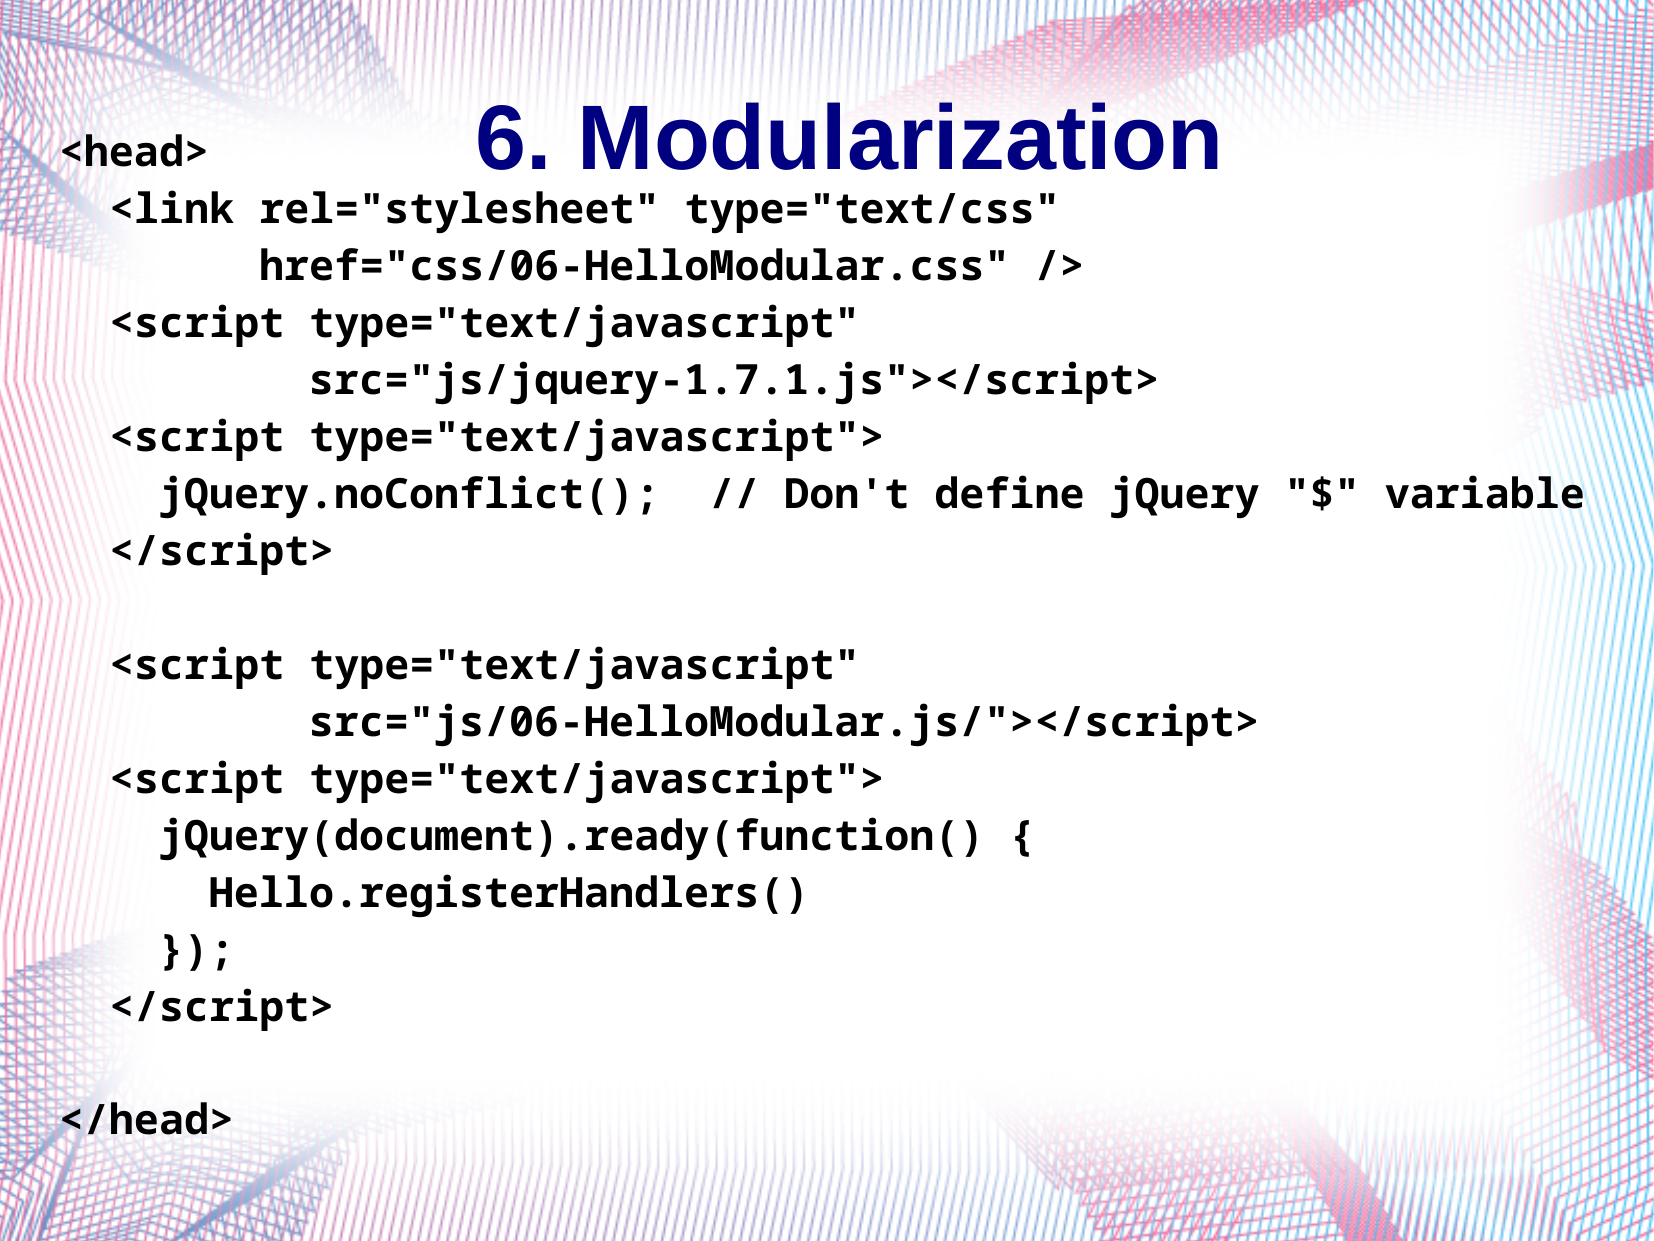

# 6. Modularization
<head>
 <link rel="stylesheet" type="text/css"
 href="css/06-HelloModular.css" />
 <script type="text/javascript"
 src="js/jquery-1.7.1.js"></script>
 <script type="text/javascript">
 jQuery.noConflict(); // Don't define jQuery "$" variable
 </script>
 <script type="text/javascript"
 src="js/06-HelloModular.js/"></script>
 <script type="text/javascript">
 jQuery(document).ready(function() {
 Hello.registerHandlers()
 });
 </script>
</head>